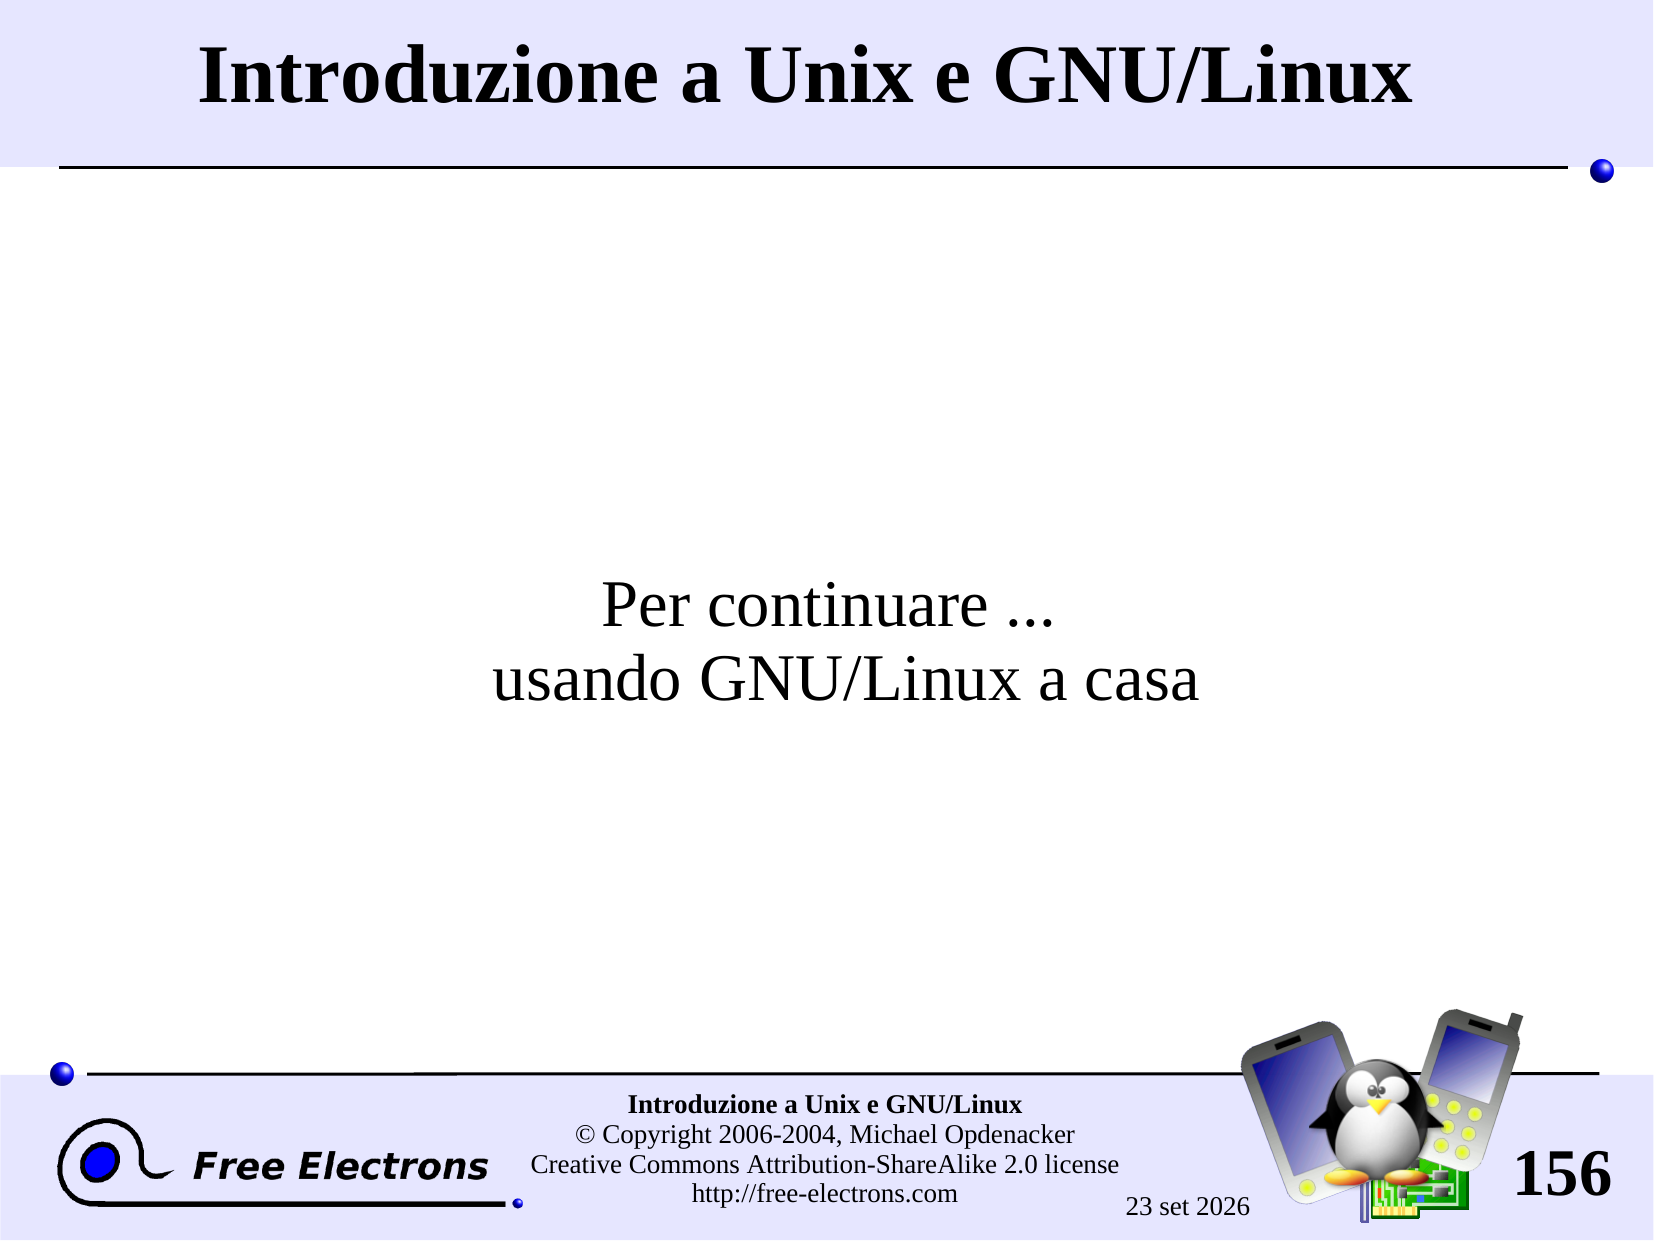

# Introduzione a Unix e GNU/Linux
Per continuare ...
usando GNU/Linux a casa